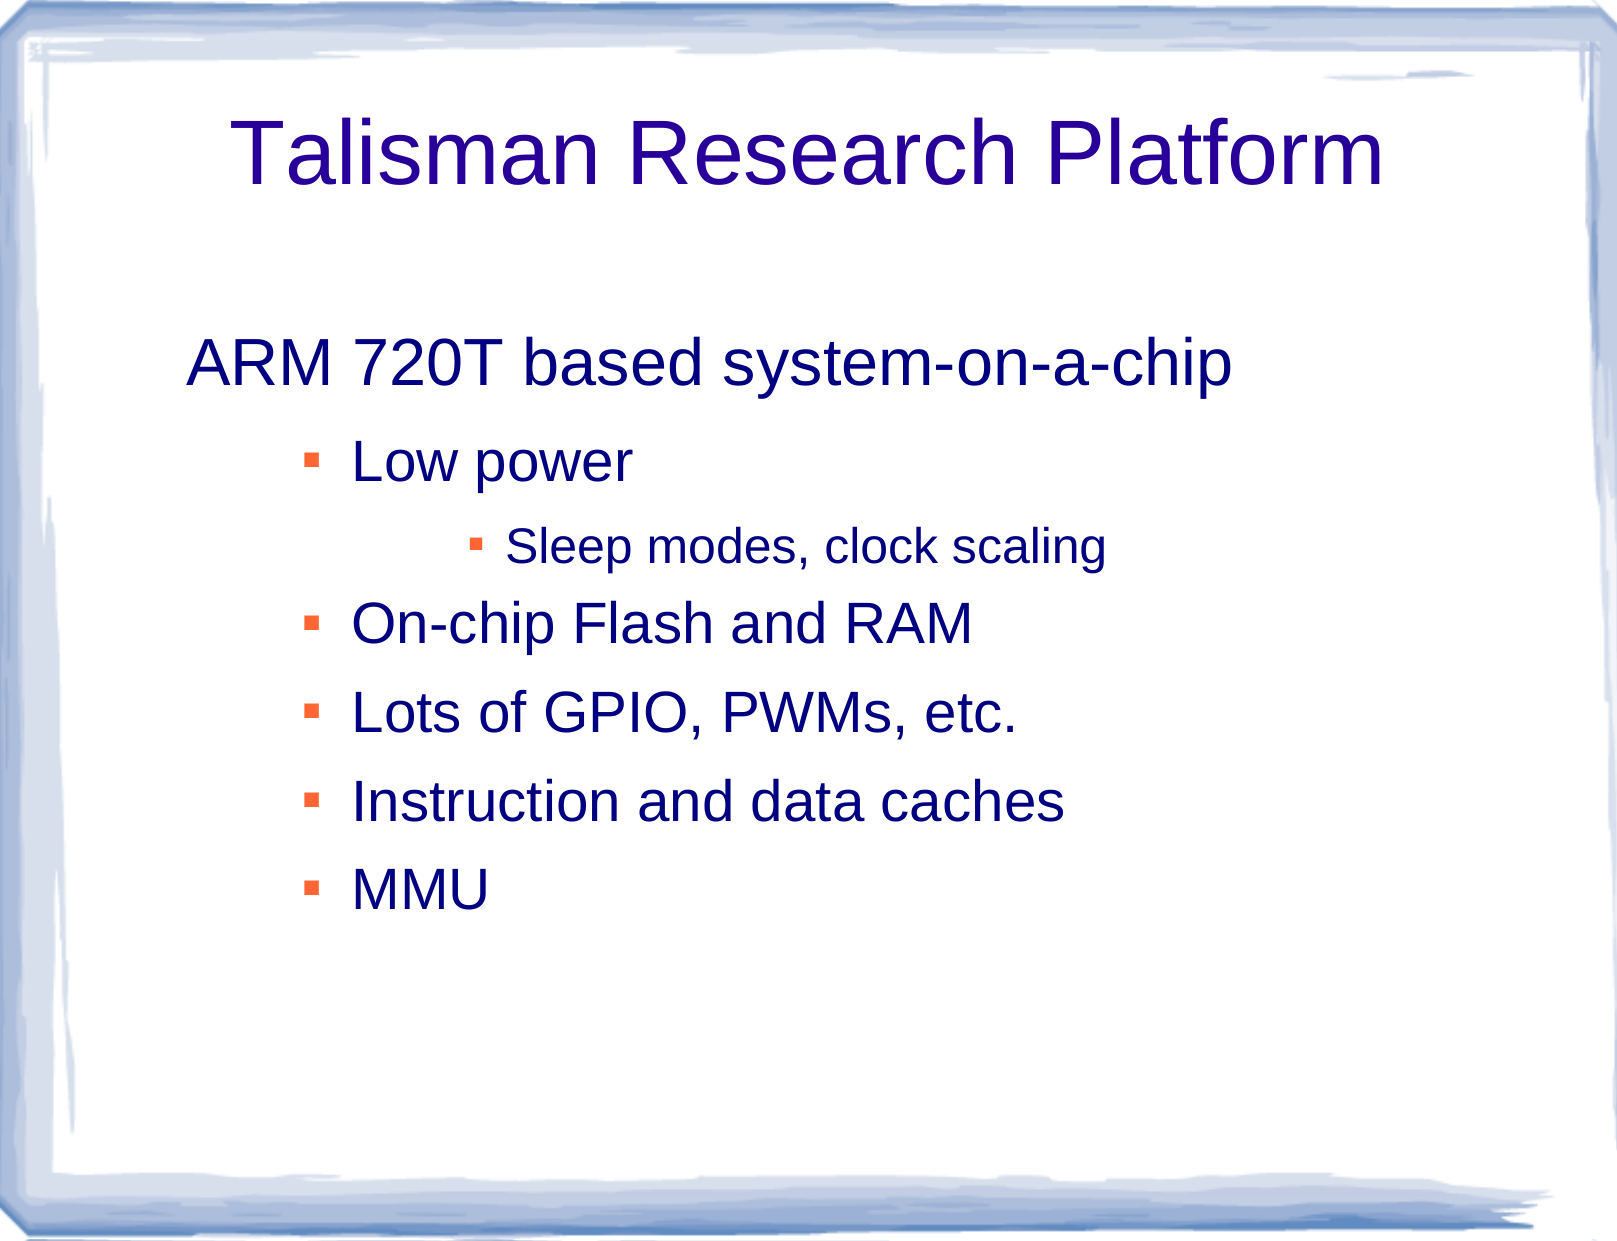

# Talisman Research Platform
ARM 720T based system-on-a-chip
Low power
Sleep modes, clock scaling
On-chip Flash and RAM
Lots of GPIO, PWMs, etc.
Instruction and data caches
MMU